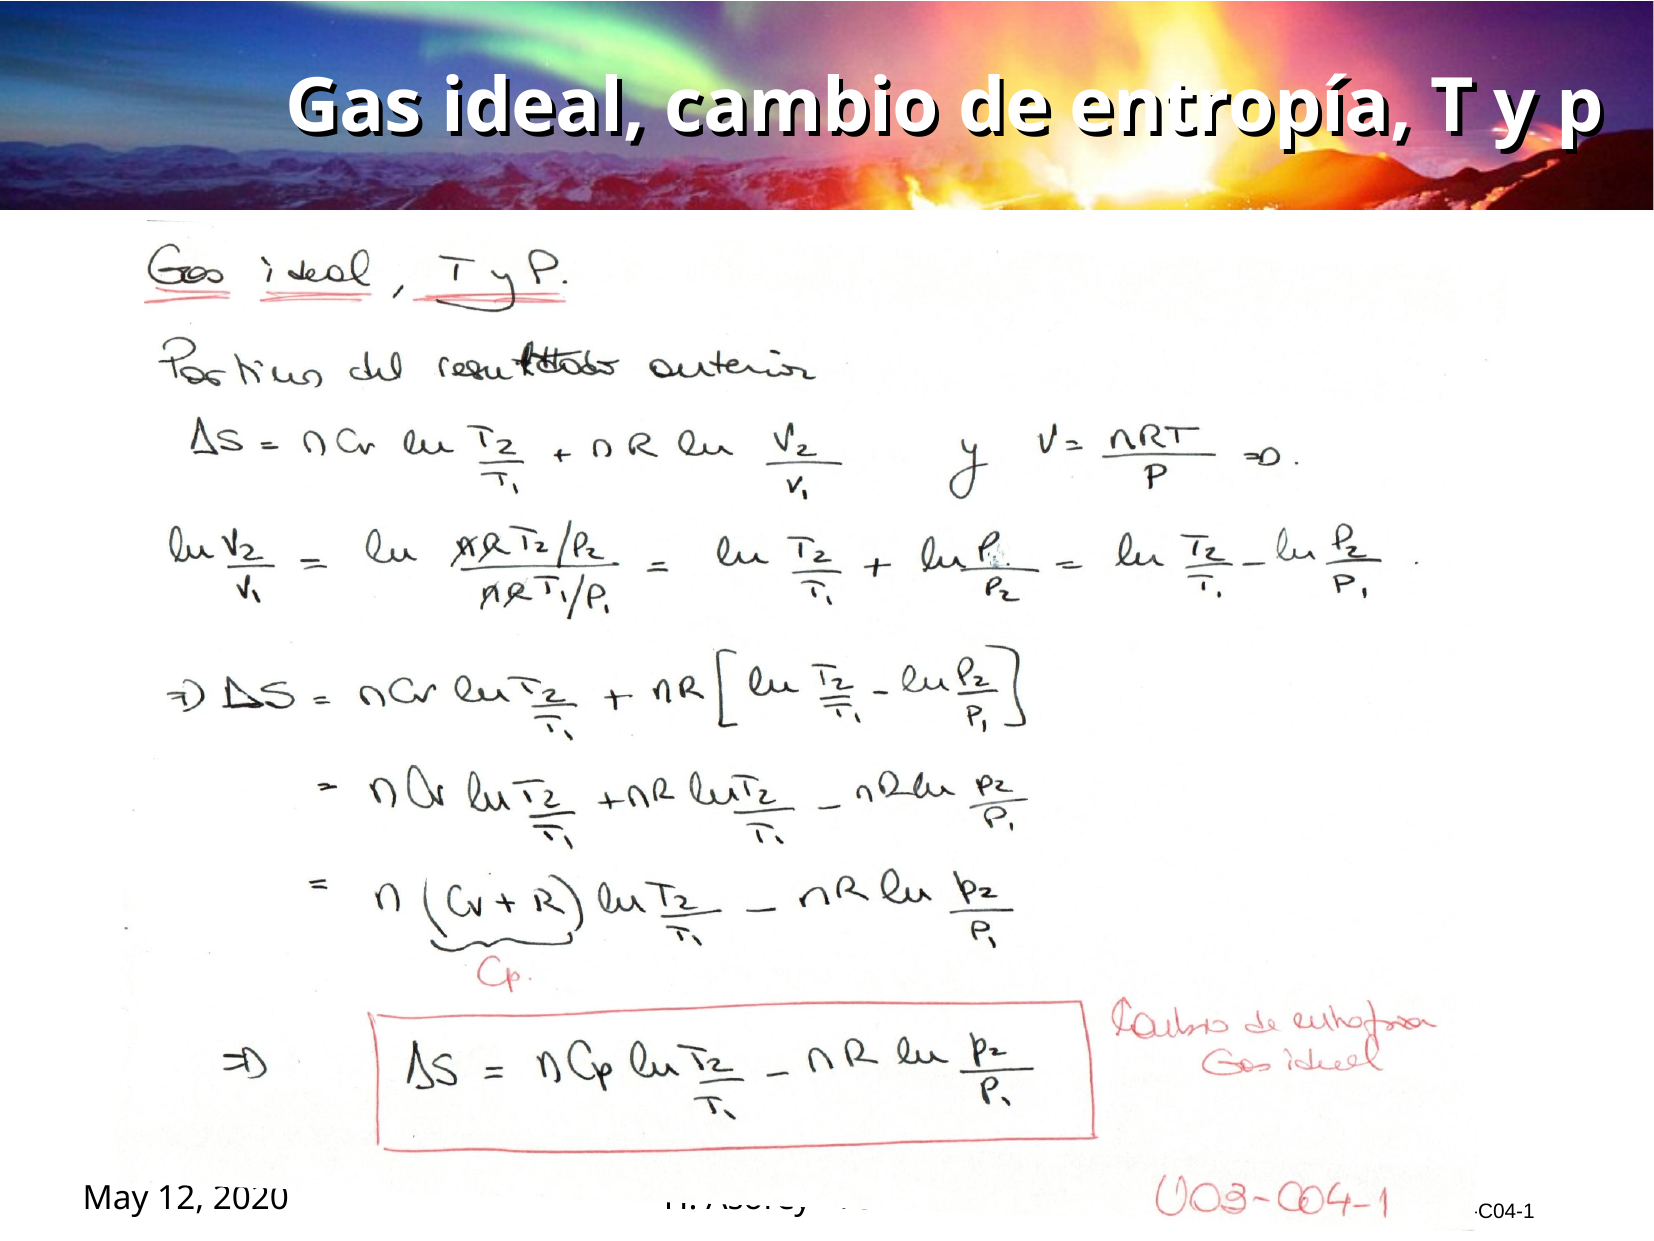

# Gas ideal, cambio de entropía, T y p
		U03-C04-1
May 12, 2020
H. Asorey - F3B 2020
12